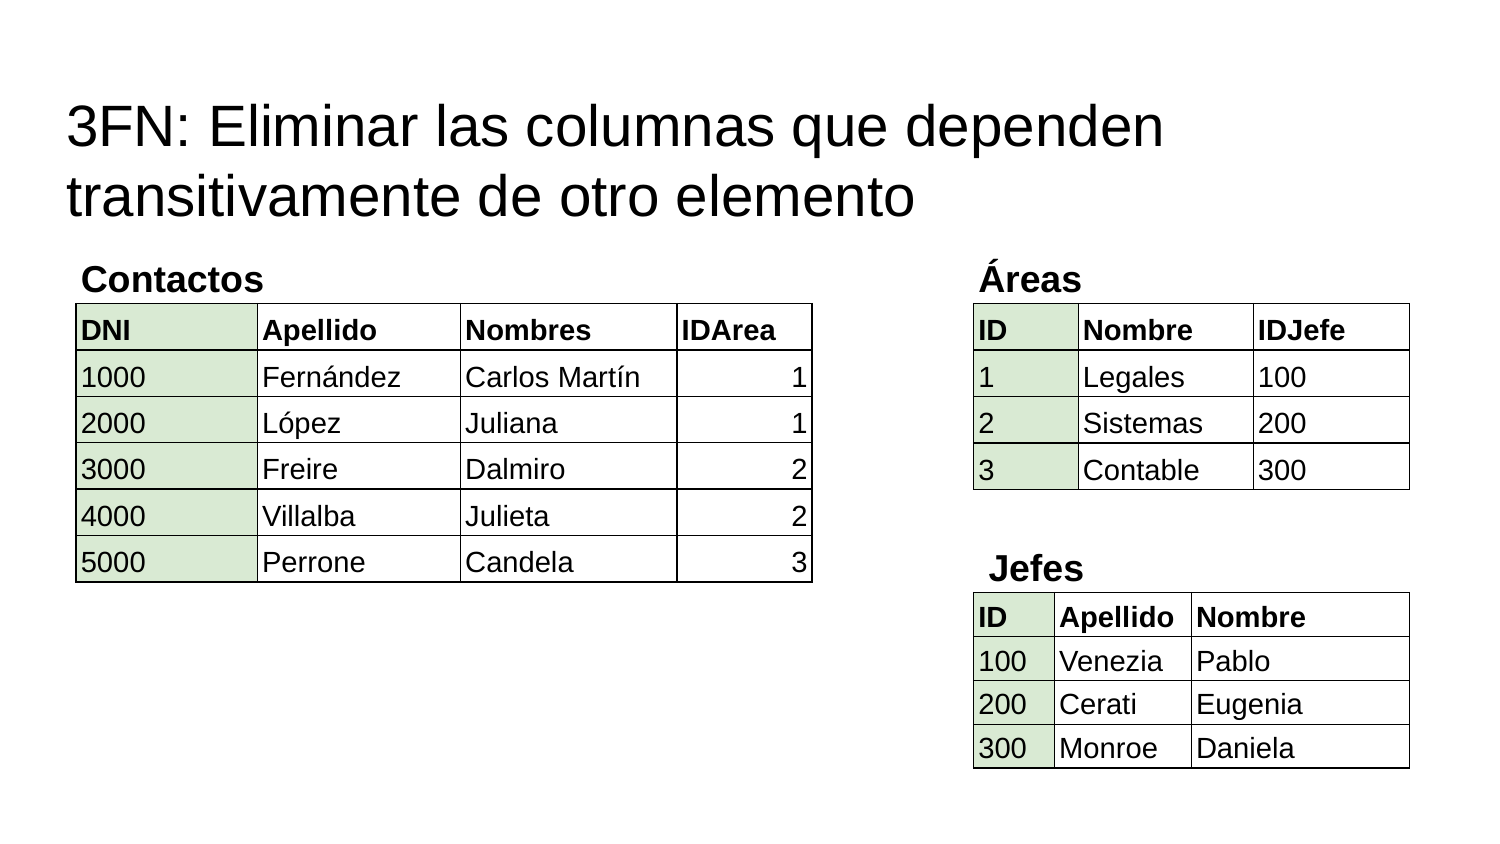

# 3FN: Eliminar las columnas que dependen transitivamente de otro elemento
| Contactos | | | |
| --- | --- | --- | --- |
| DNI | Apellido | Nombres | IDArea |
| 1000 | Fernández | Carlos Martín | 1 |
| 2000 | López | Juliana | 1 |
| 3000 | Freire | Dalmiro | 2 |
| 4000 | Villalba | Julieta | 2 |
| 5000 | Perrone | Candela | 3 |
| Áreas | | |
| --- | --- | --- |
| ID | Nombre | IDJefe |
| 1 | Legales | 100 |
| 2 | Sistemas | 200 |
| 3 | Contable | 300 |
| Jefes | | |
| --- | --- | --- |
| ID | Apellido | Nombre |
| 100 | Venezia | Pablo |
| 200 | Cerati | Eugenia |
| 300 | Monroe | Daniela |